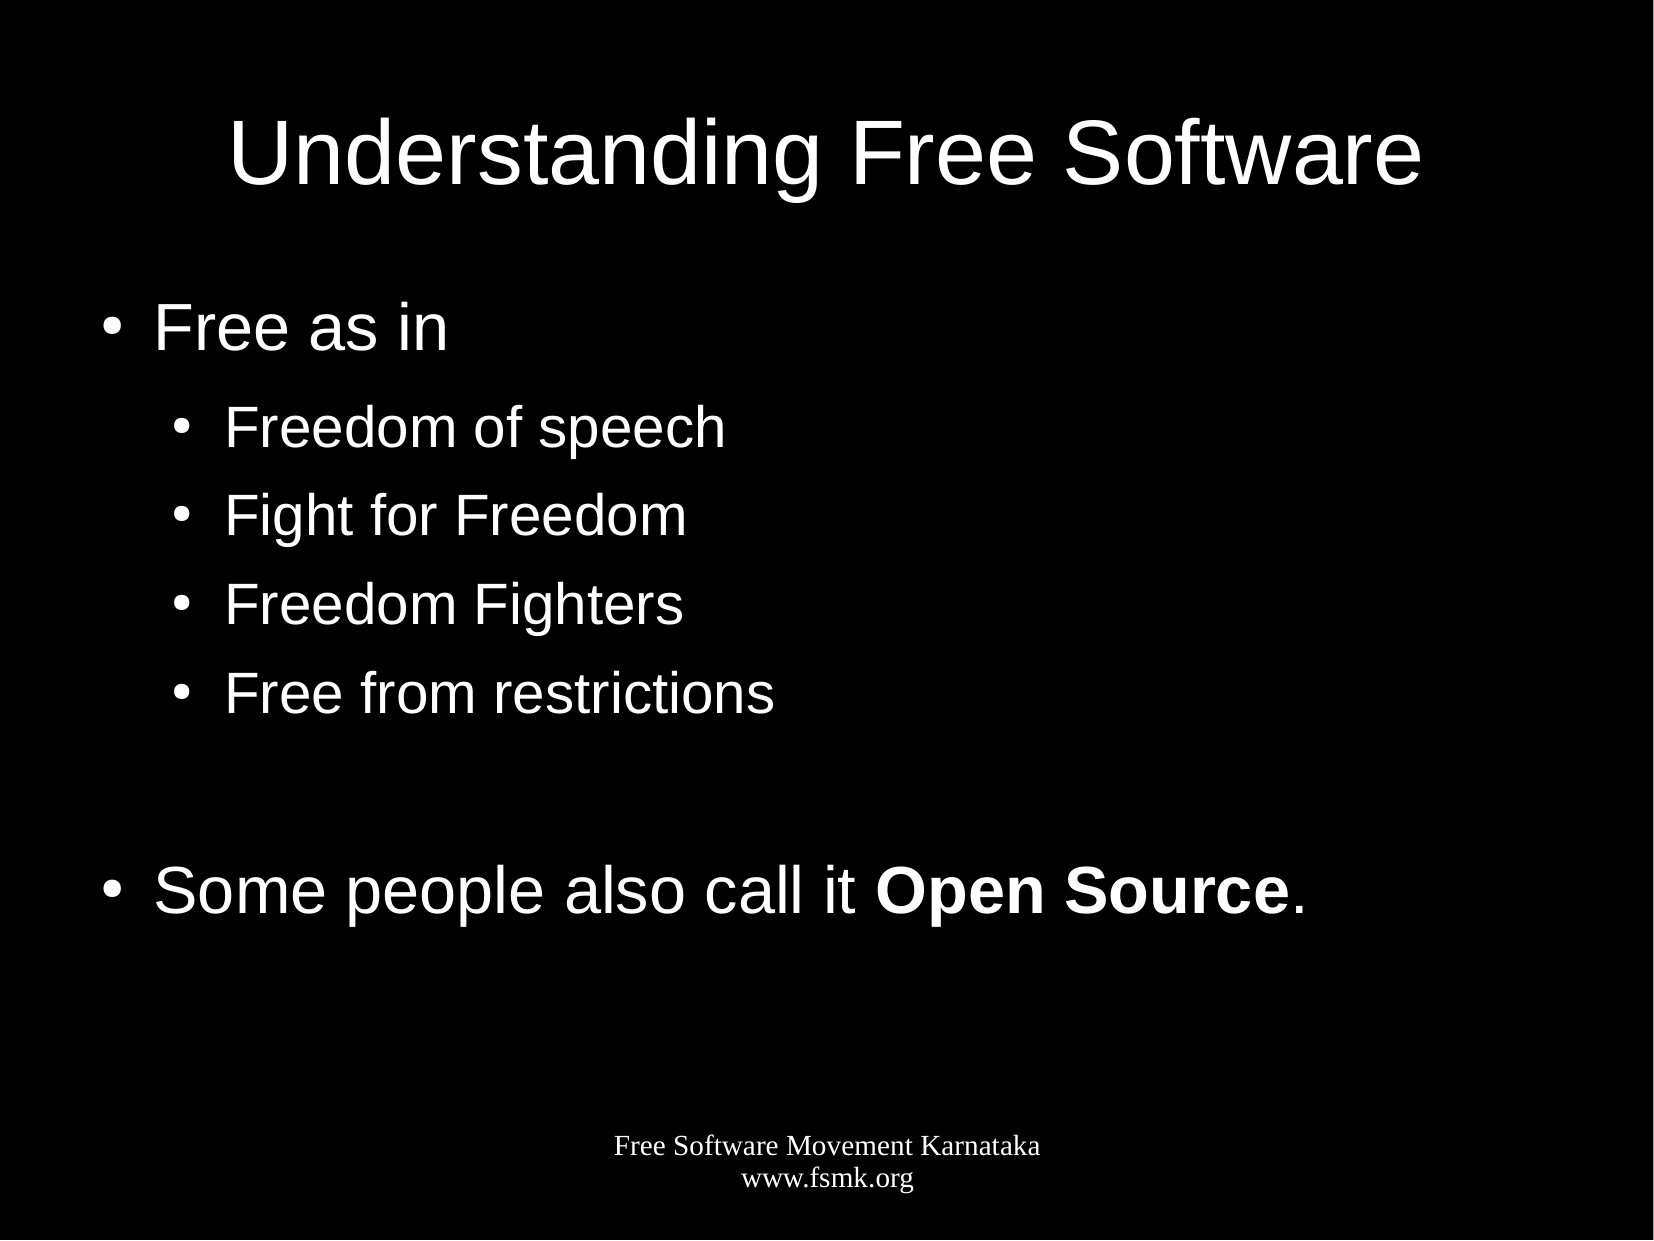

# Understanding Free Software
Free as in
Freedom of speech
Fight for Freedom
Freedom Fighters
Free from restrictions
Some people also call it Open Source.